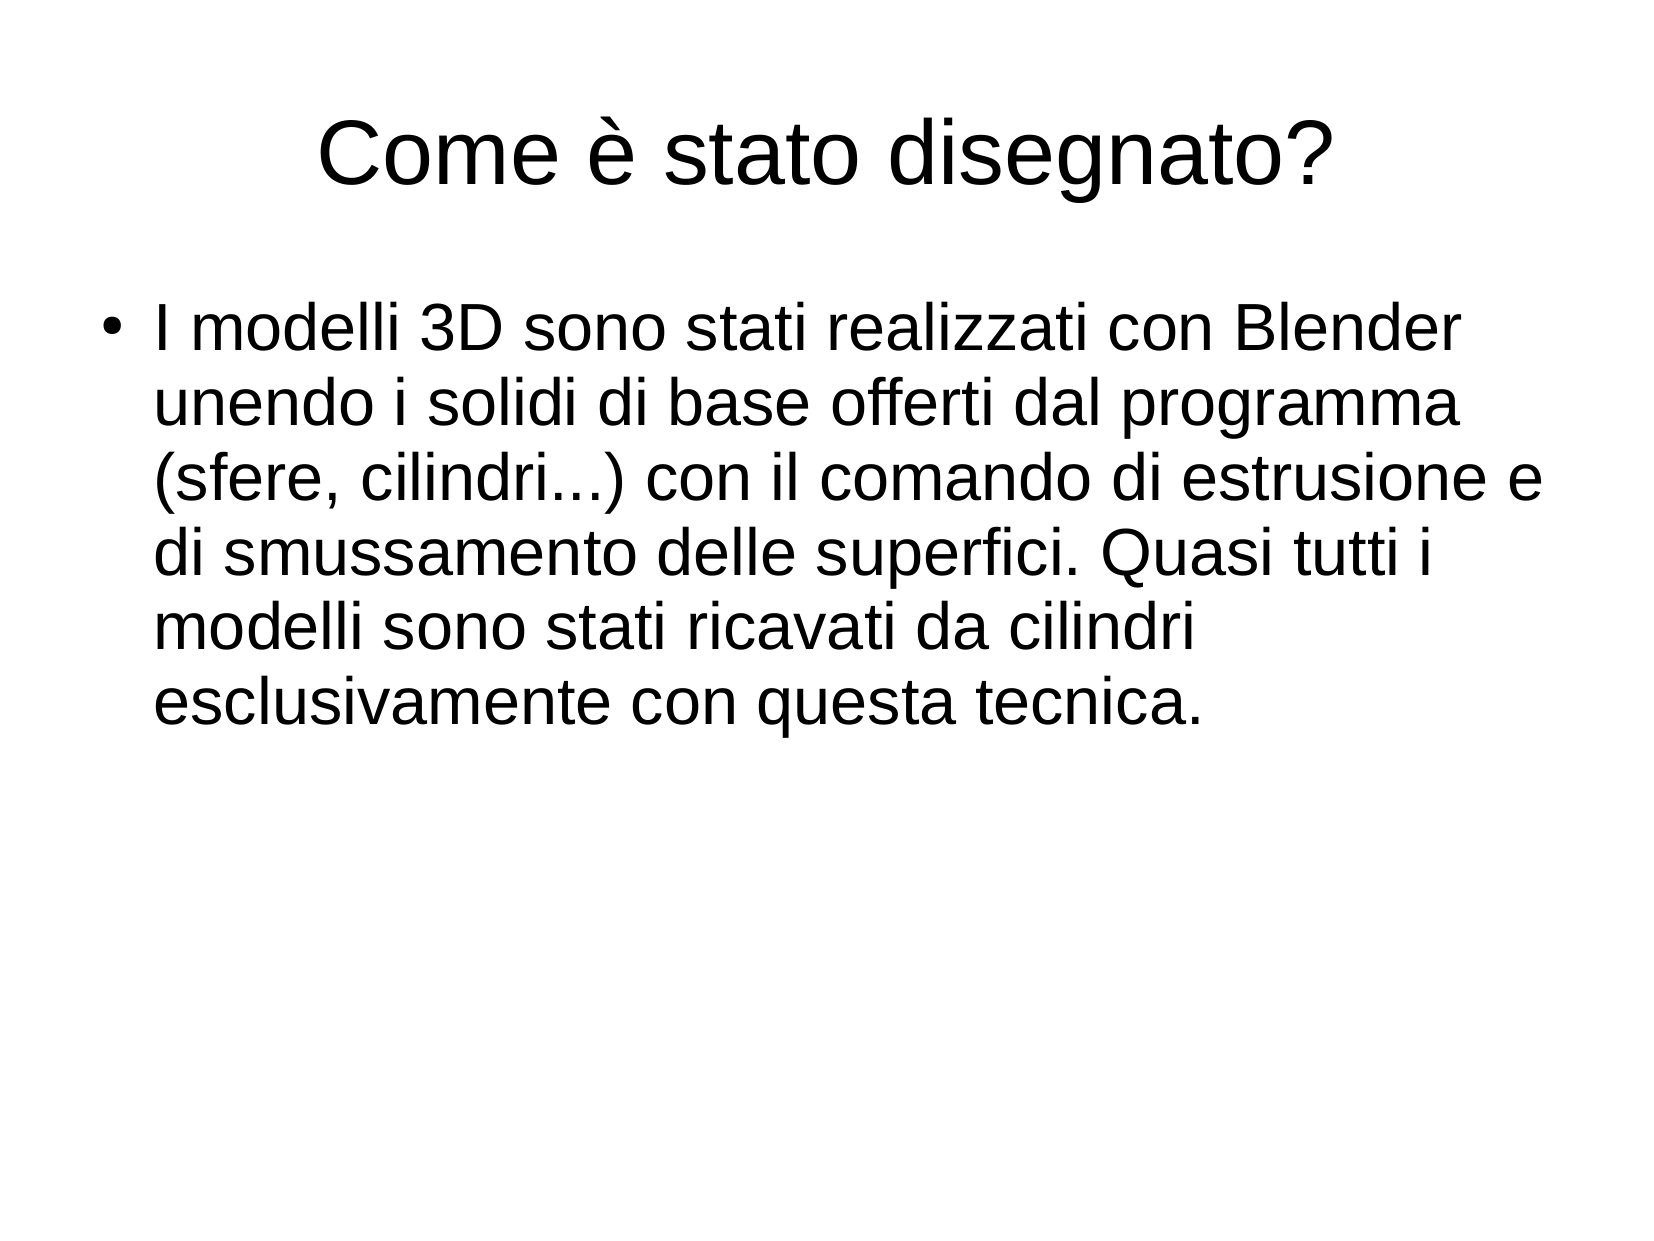

# Come è stato disegnato?
I modelli 3D sono stati realizzati con Blender unendo i solidi di base offerti dal programma (sfere, cilindri...) con il comando di estrusione e di smussamento delle superfici. Quasi tutti i modelli sono stati ricavati da cilindri esclusivamente con questa tecnica.